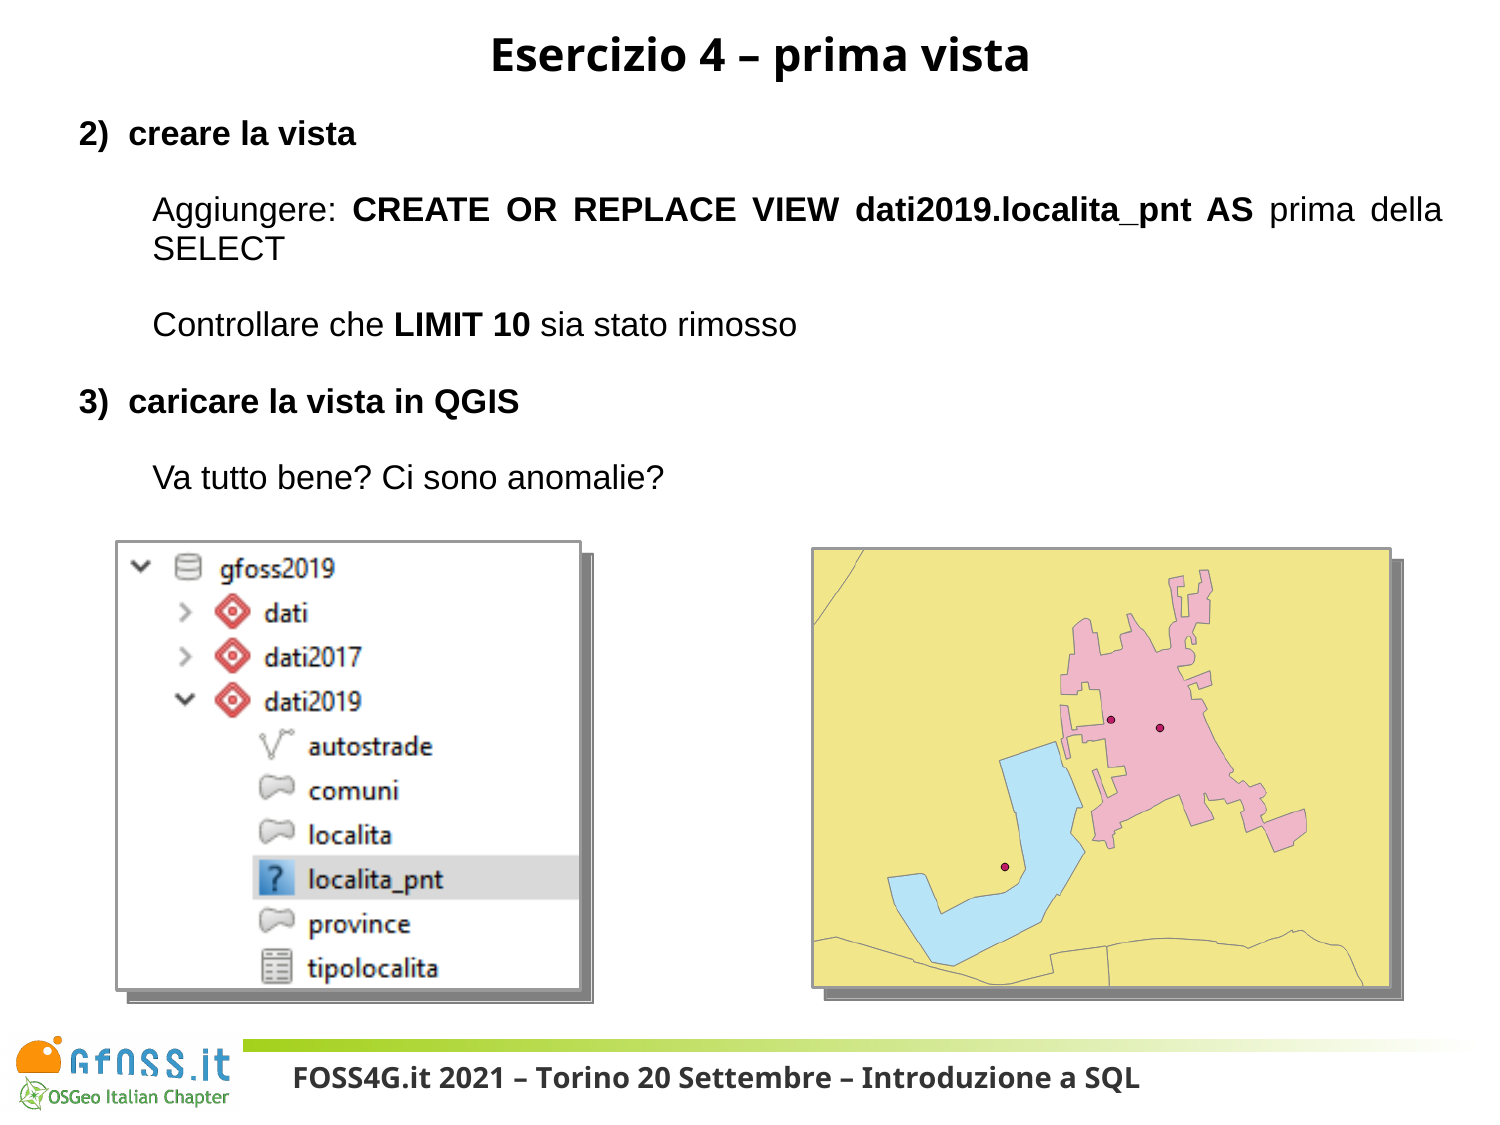

# Esercizio 4 – prima vista
2) creare la vista
Aggiungere: CREATE OR REPLACE VIEW dati2019.localita_pnt AS prima della SELECT
Controllare che LIMIT 10 sia stato rimosso
3) caricare la vista in QGIS
Va tutto bene? Ci sono anomalie?